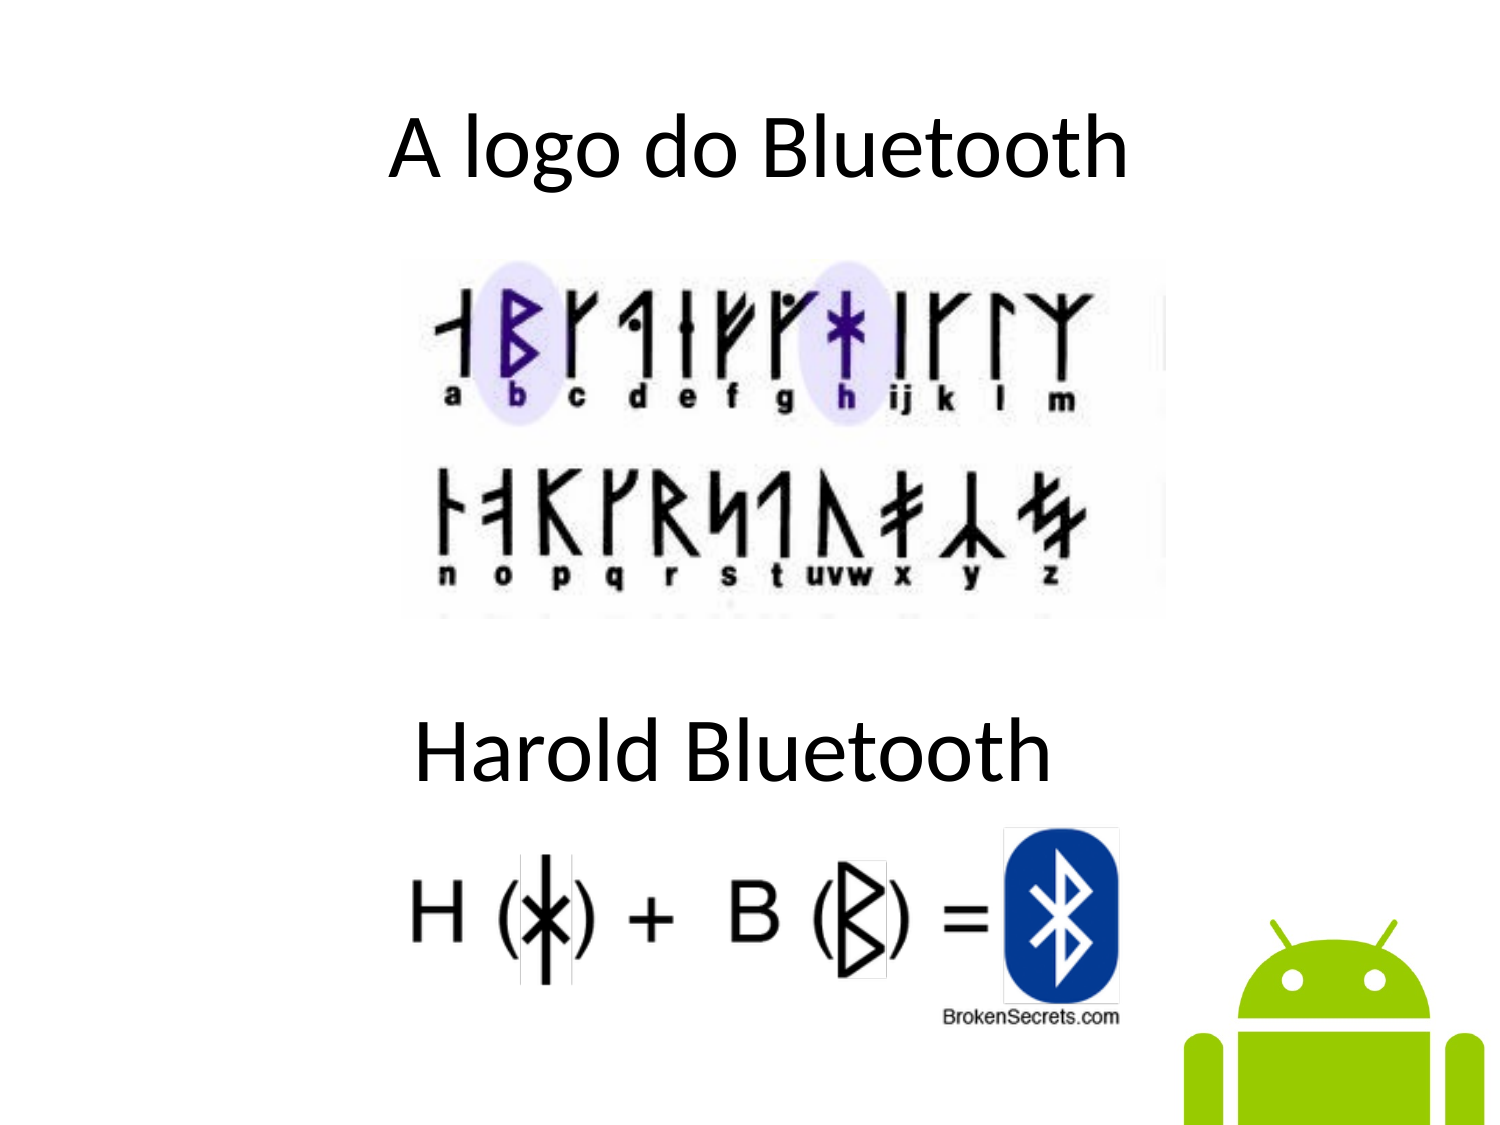

# A logo do Bluetooth
Harold Bluetooth